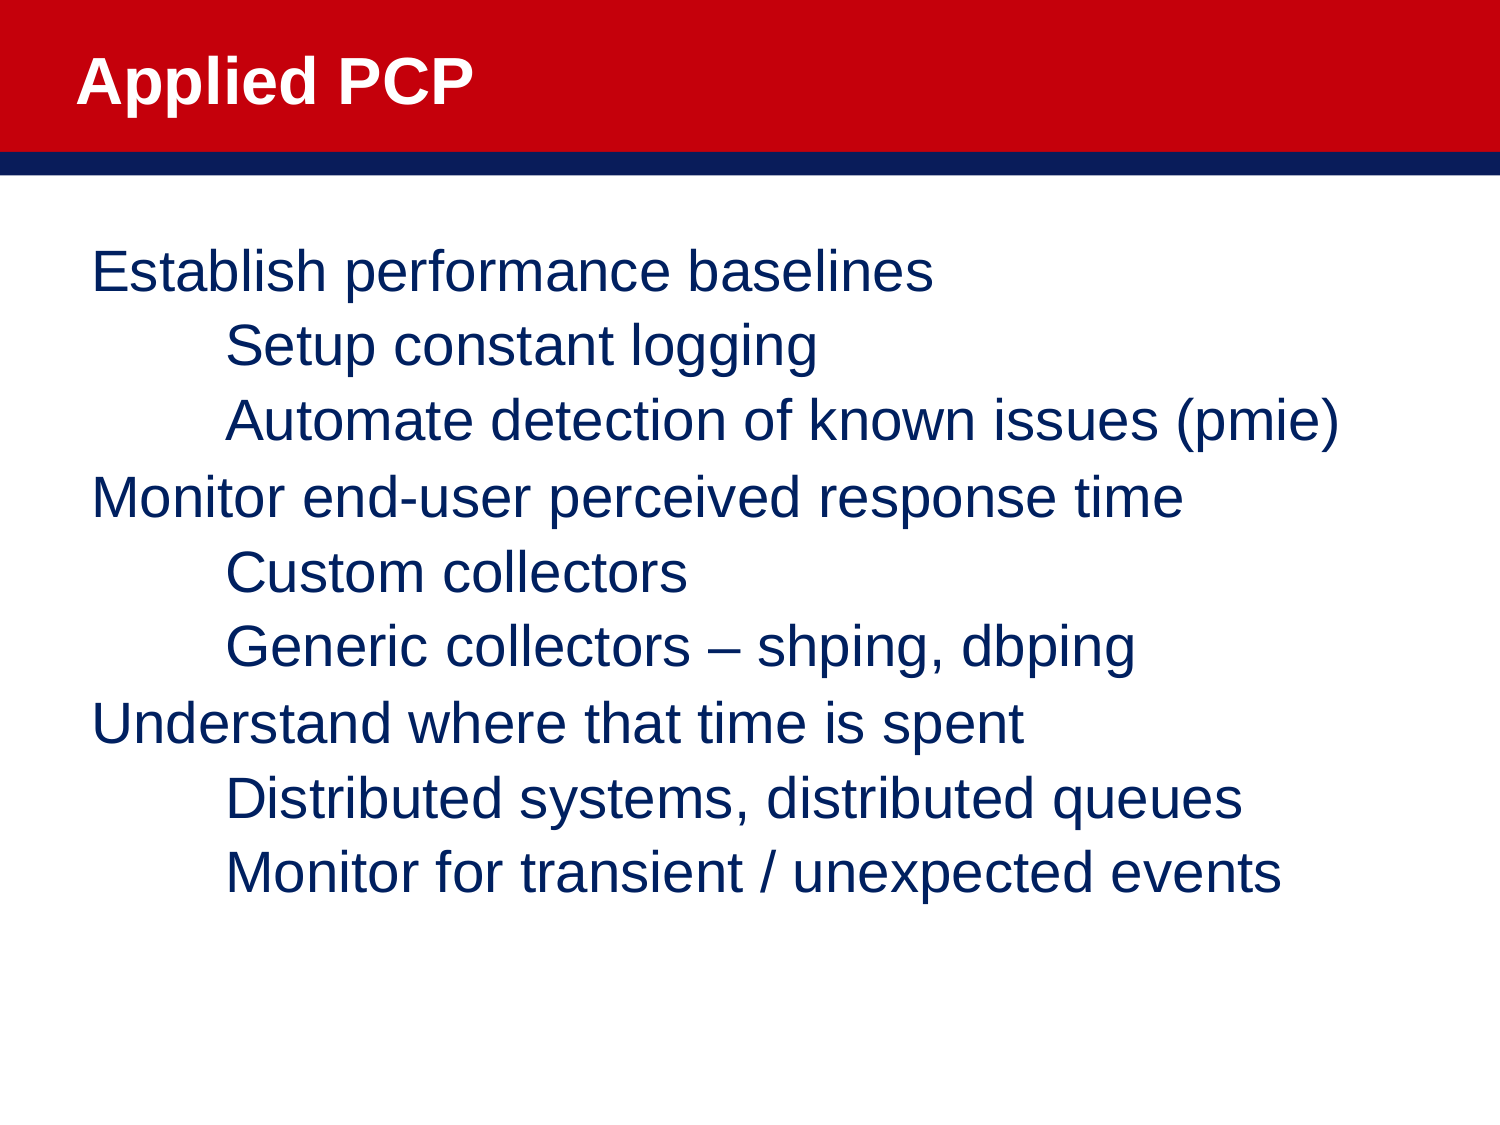

# Applied PCP
 Establish performance baselines
Setup constant logging
Automate detection of known issues (pmie)‏
 Monitor end-user perceived response time
Custom collectors
Generic collectors – shping, dbping
 Understand where that time is spent
Distributed systems, distributed queues
Monitor for transient / unexpected events